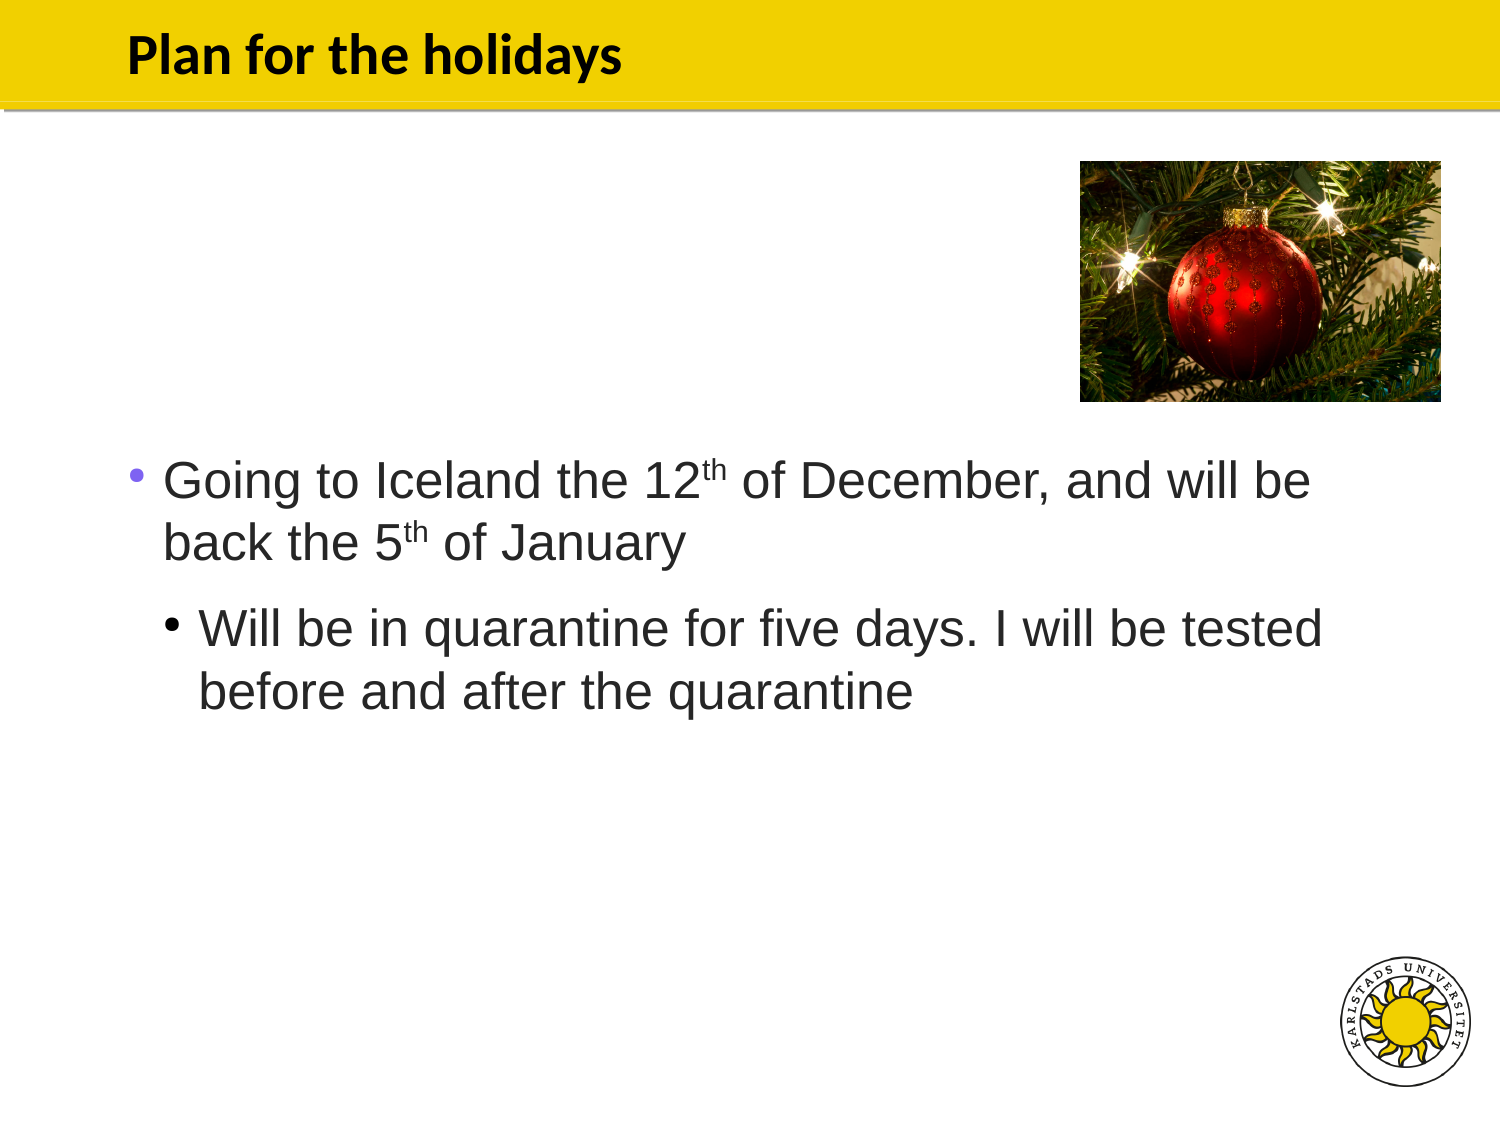

# Plan for the holidays
Going to Iceland the 12th of December, and will be back the 5th of January
Will be in quarantine for five days. I will be tested before and after the quarantine